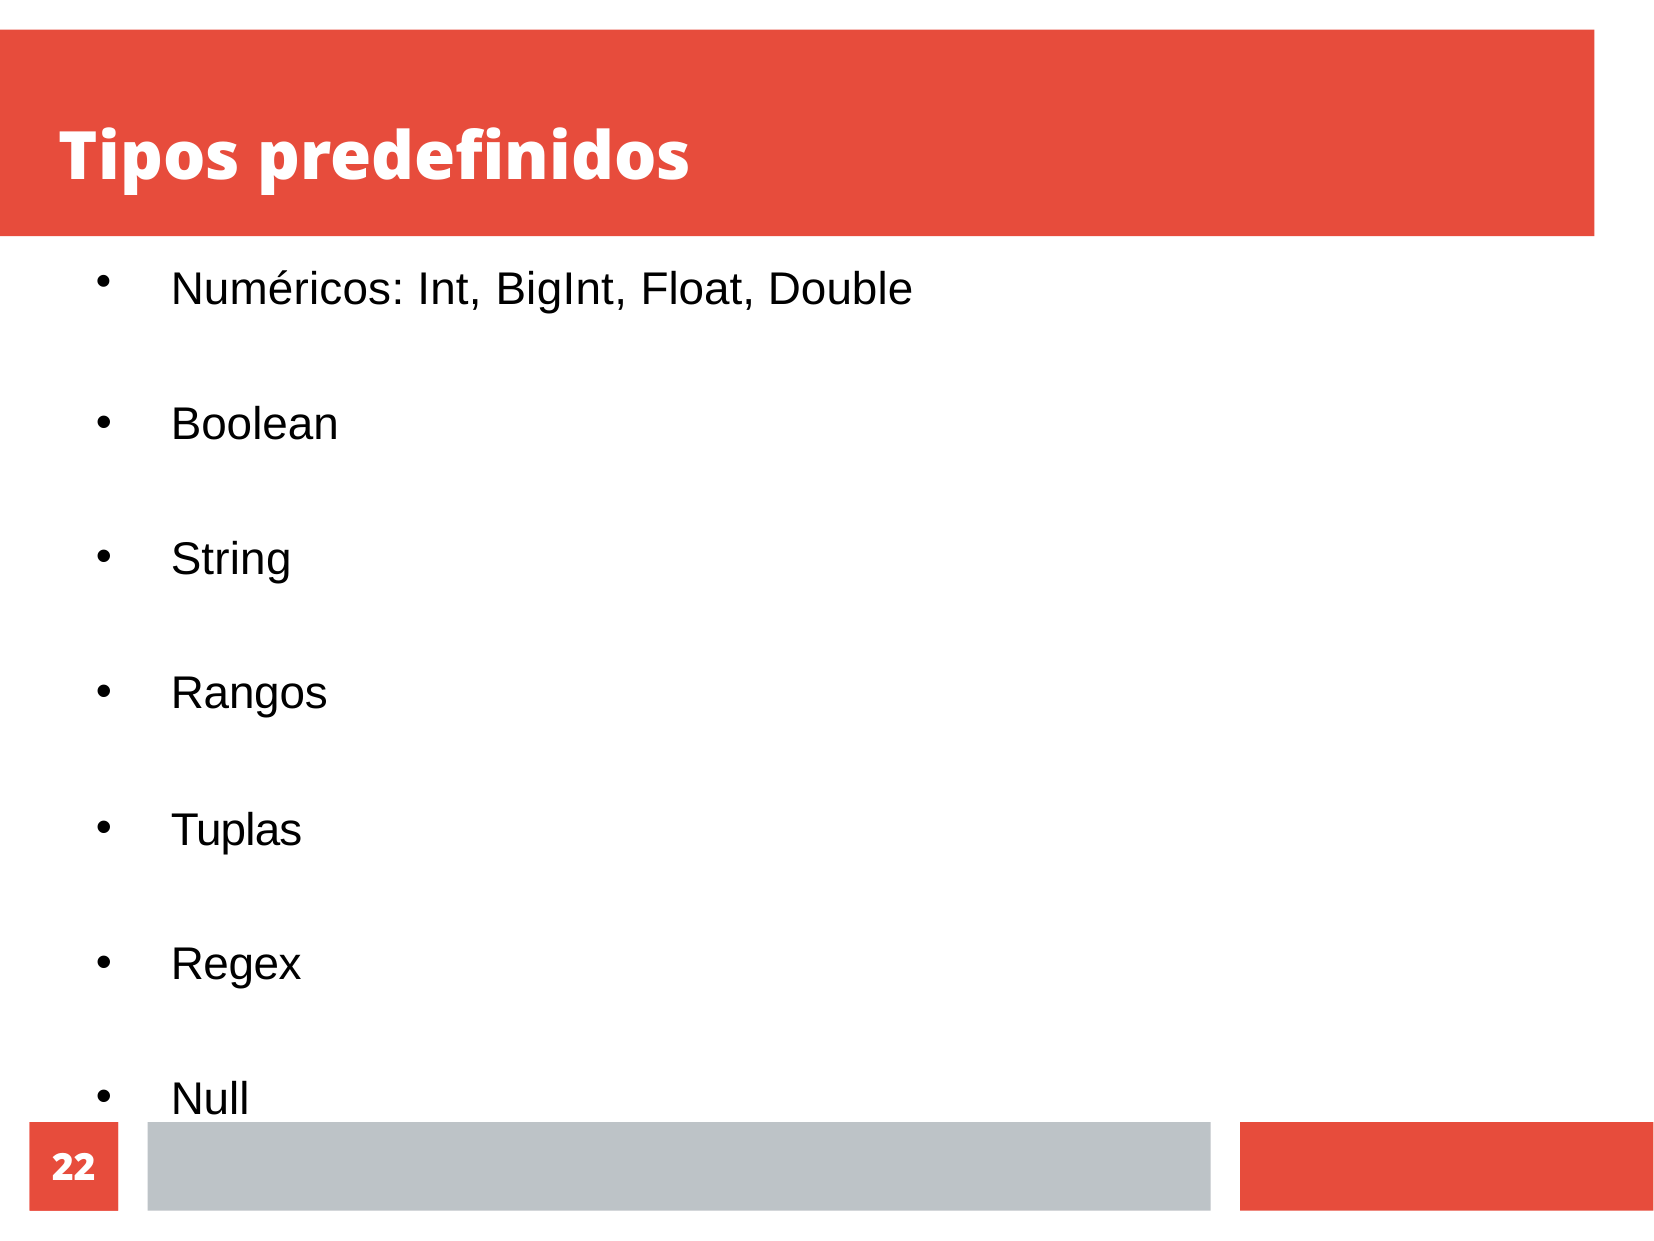

# Tipos predefinidos
Numéricos: Int, BigInt, Float, Double
Boolean
String
Rangos
Tuplas
Regex
Null
22